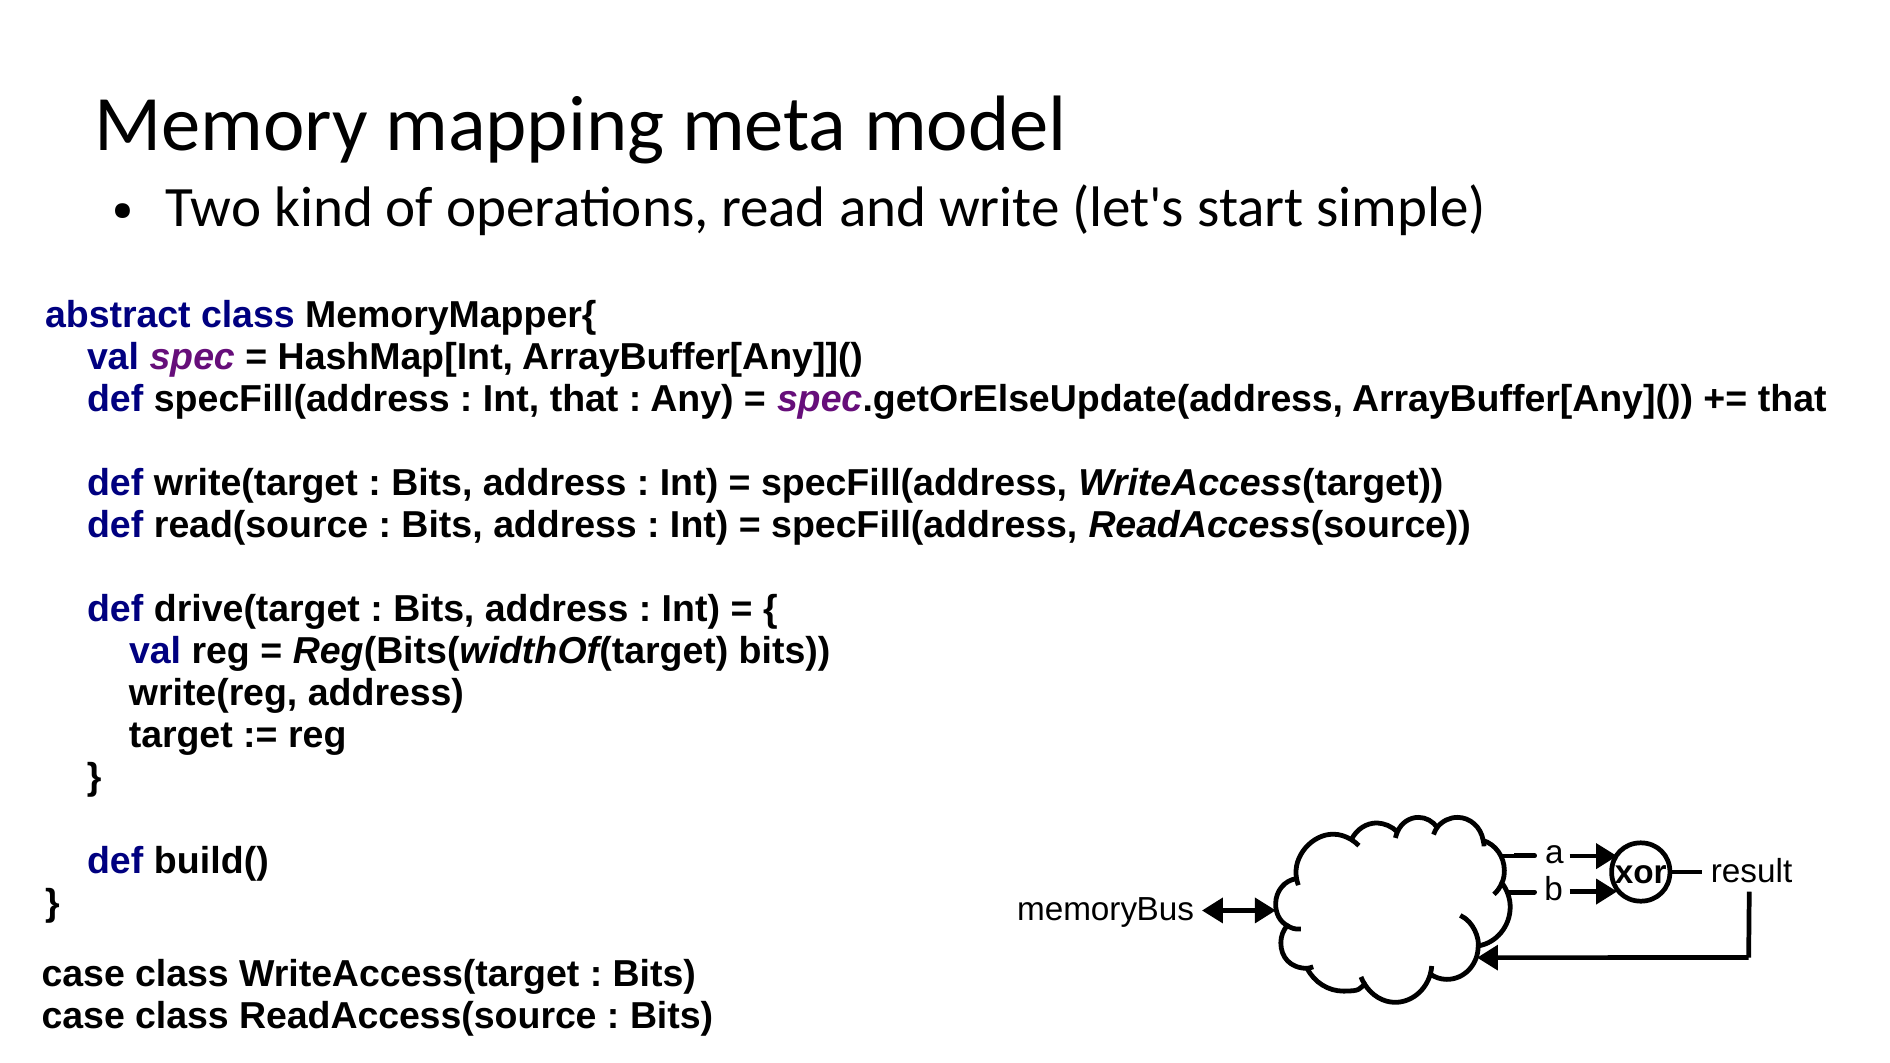

# Memory mapping meta model
Two kind of operations, read and write (let's start simple)
abstract class MemoryMapper{
 val spec = HashMap[Int, ArrayBuffer[Any]]()
 def specFill(address : Int, that : Any) = spec.getOrElseUpdate(address, ArrayBuffer[Any]()) += that
 def write(target : Bits, address : Int) = specFill(address, WriteAccess(target))
 def read(source : Bits, address : Int) = specFill(address, ReadAccess(source))
 def drive(target : Bits, address : Int) = {
 val reg = Reg(Bits(widthOf(target) bits))
 write(reg, address)
 target := reg
 }
 def build()
}
case class WriteAccess(target : Bits)
case class ReadAccess(source : Bits)